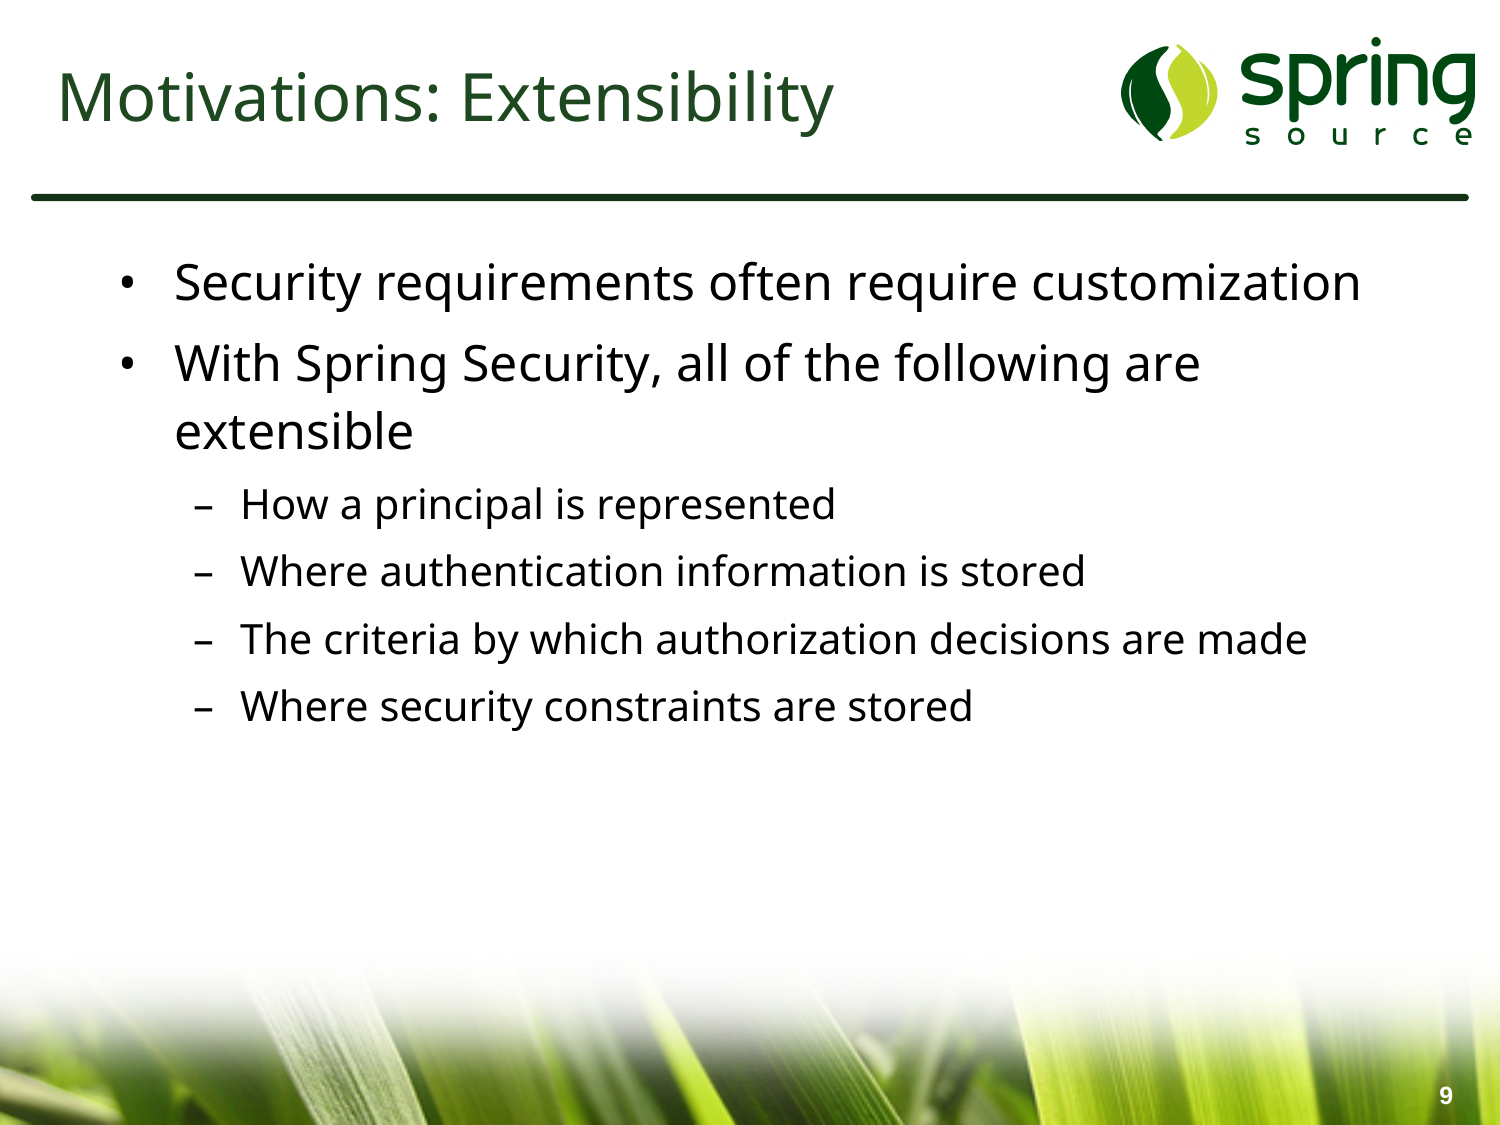

Motivations: Extensibility
# Security requirements often require customization
With Spring Security, all of the following are extensible
How a principal is represented
Where authentication information is stored
The criteria by which authorization decisions are made
Where security constraints are stored